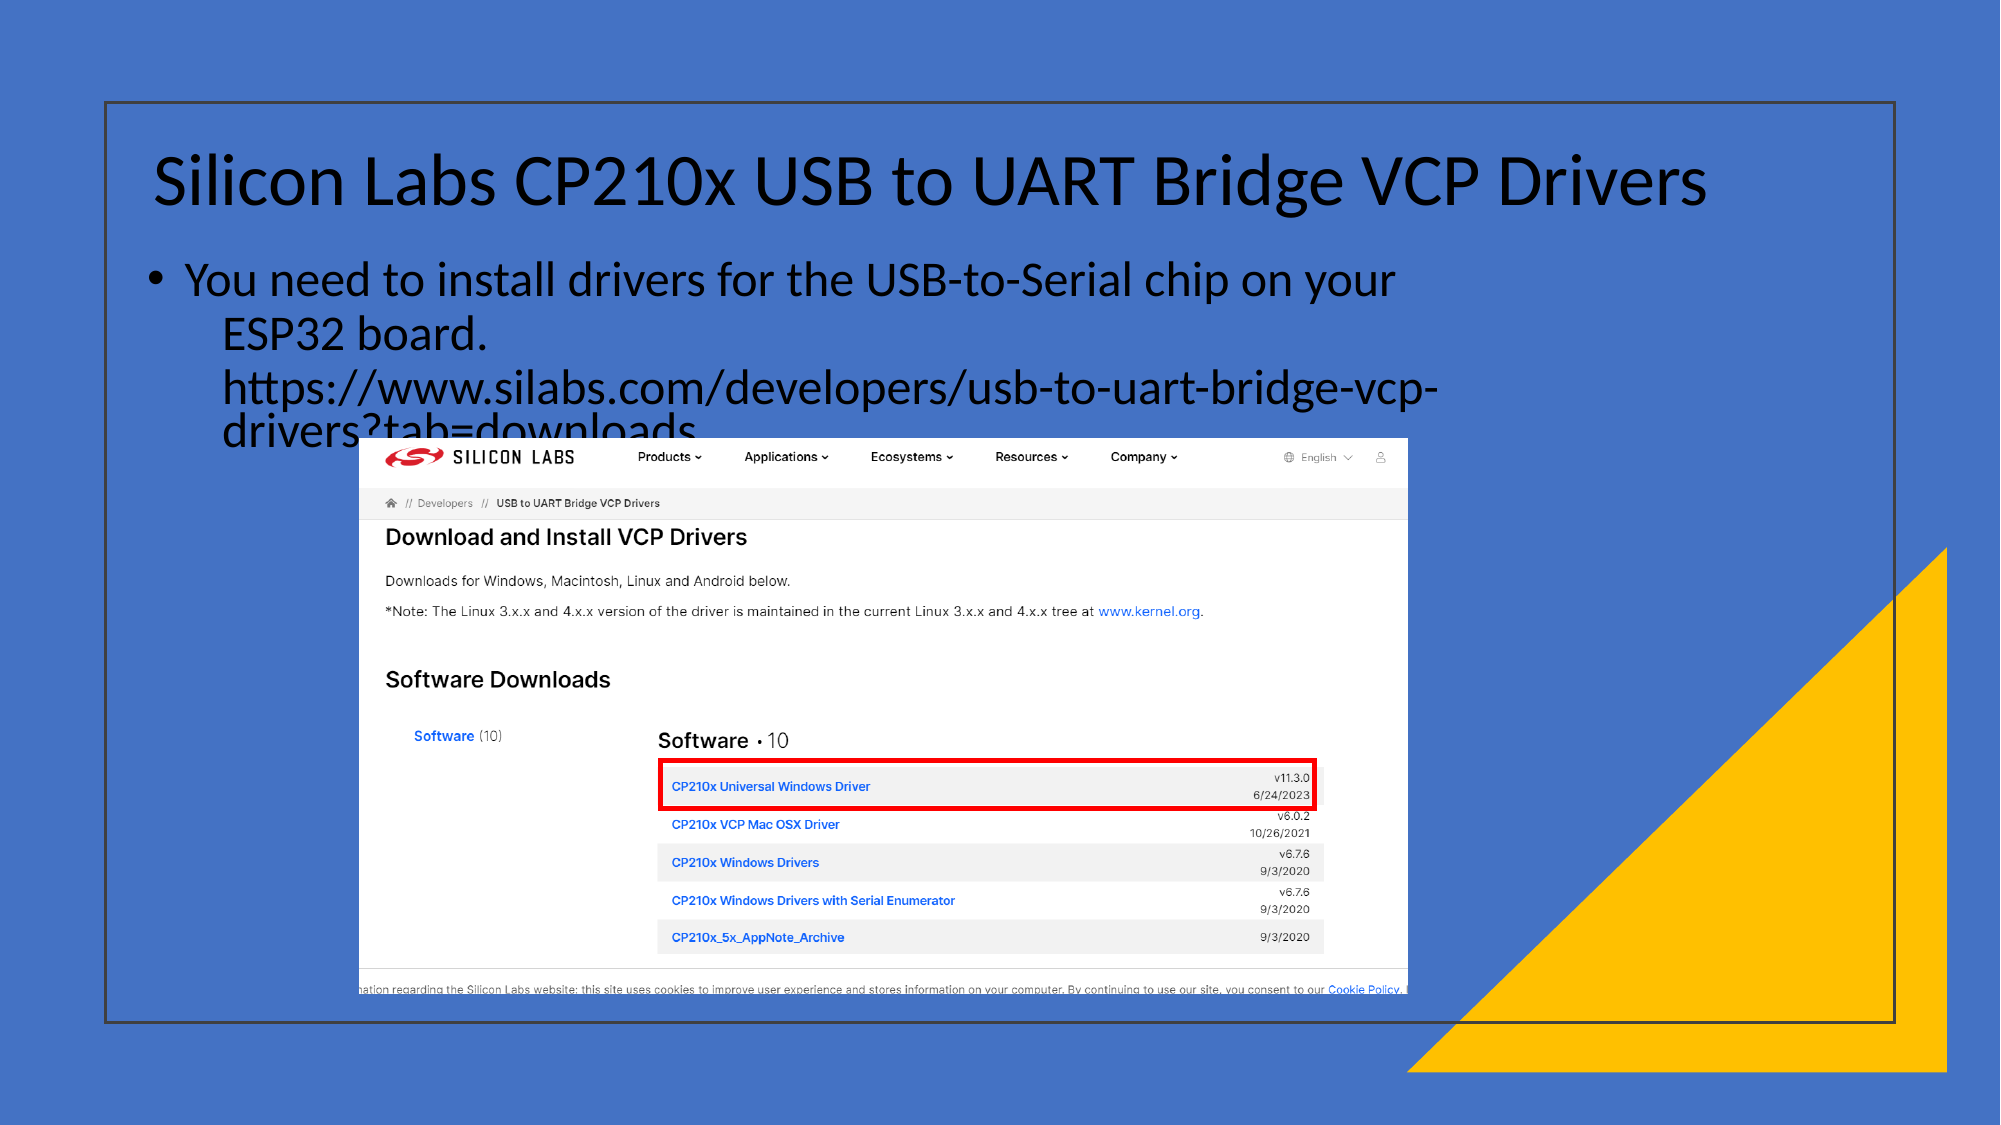

# Silicon Labs CP210x USB to UART Bridge VCP Drivers
You need to install drivers for the USB-to-Serial chip on your ESP32 board. https://www.silabs.com/developers/usb-to-uart-bridge-vcp-drivers?tab=downloads